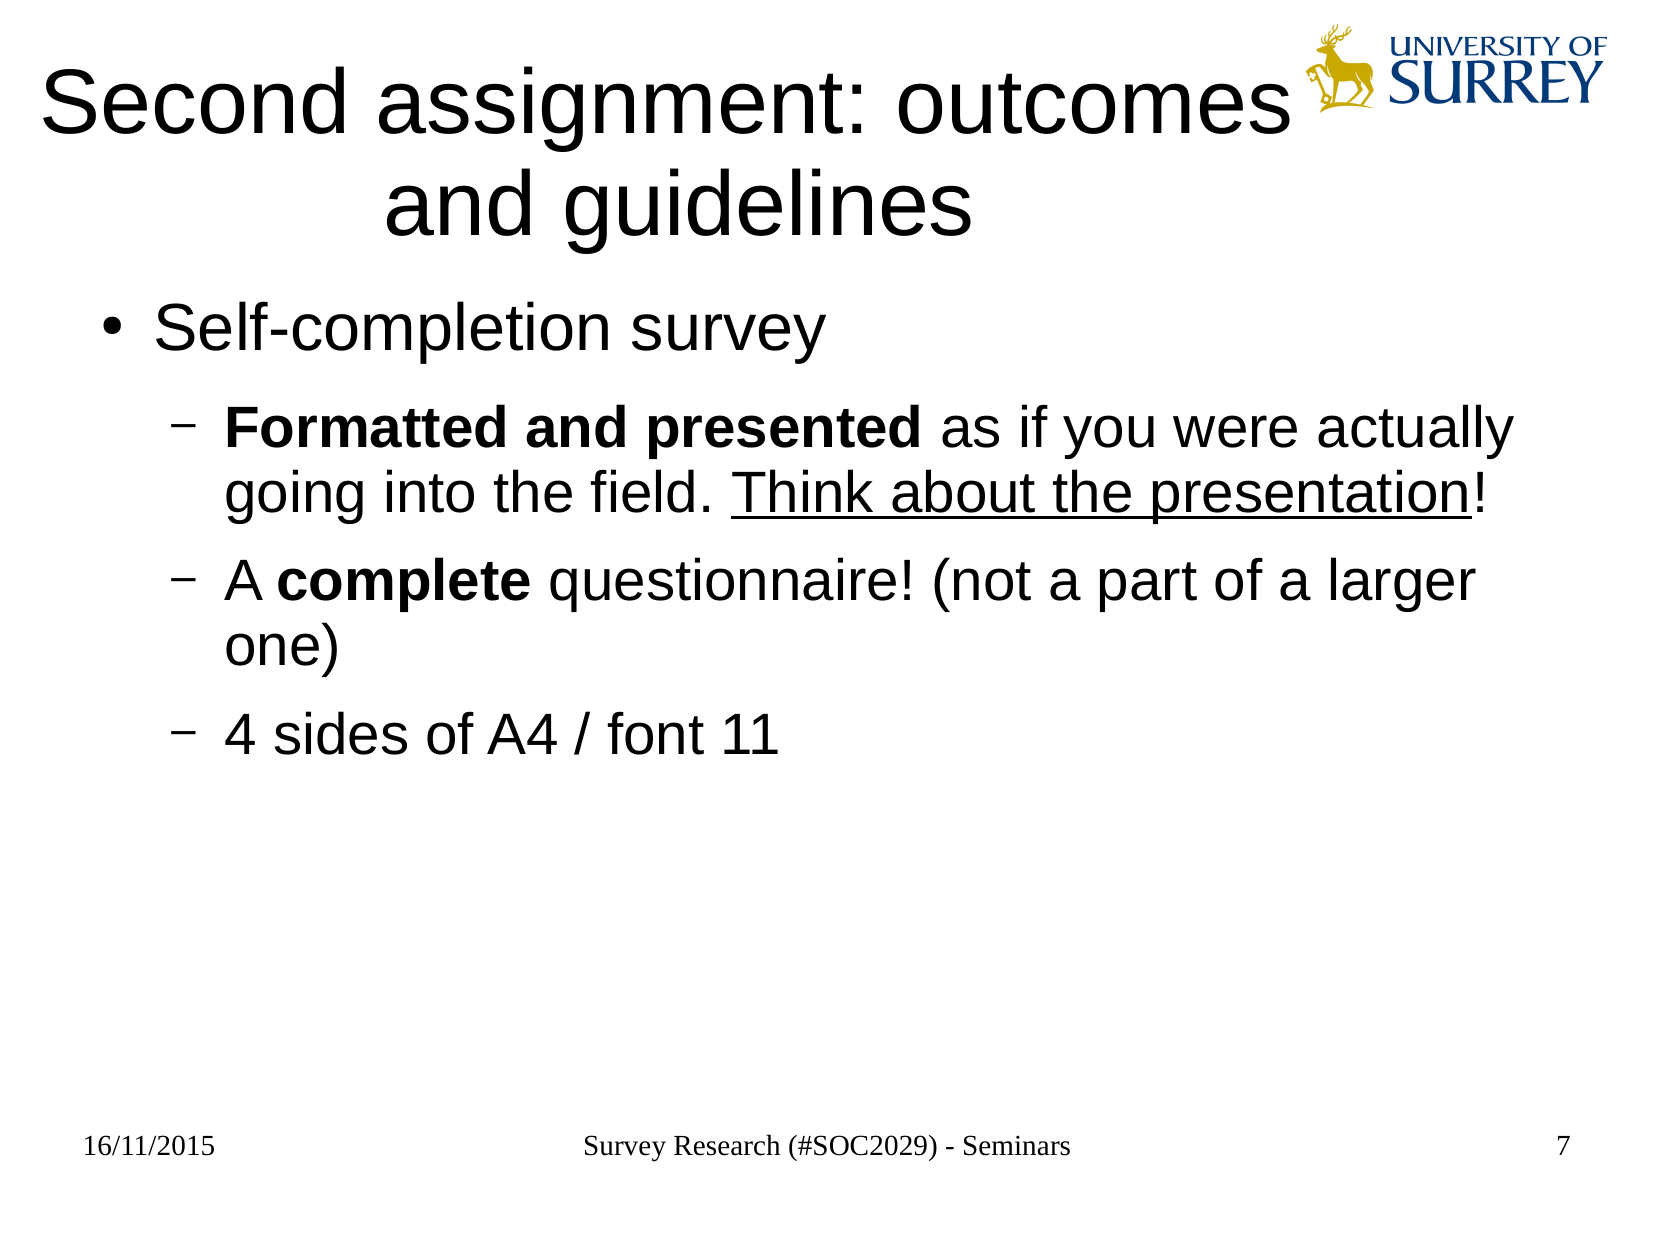

# Second assignment: outcomes and guidelines
Self-completion survey
Formatted and presented as if you were actually going into the field. Think about the presentation!
A complete questionnaire! (not a part of a larger one)
4 sides of A4 / font 11
05/10/2015
7